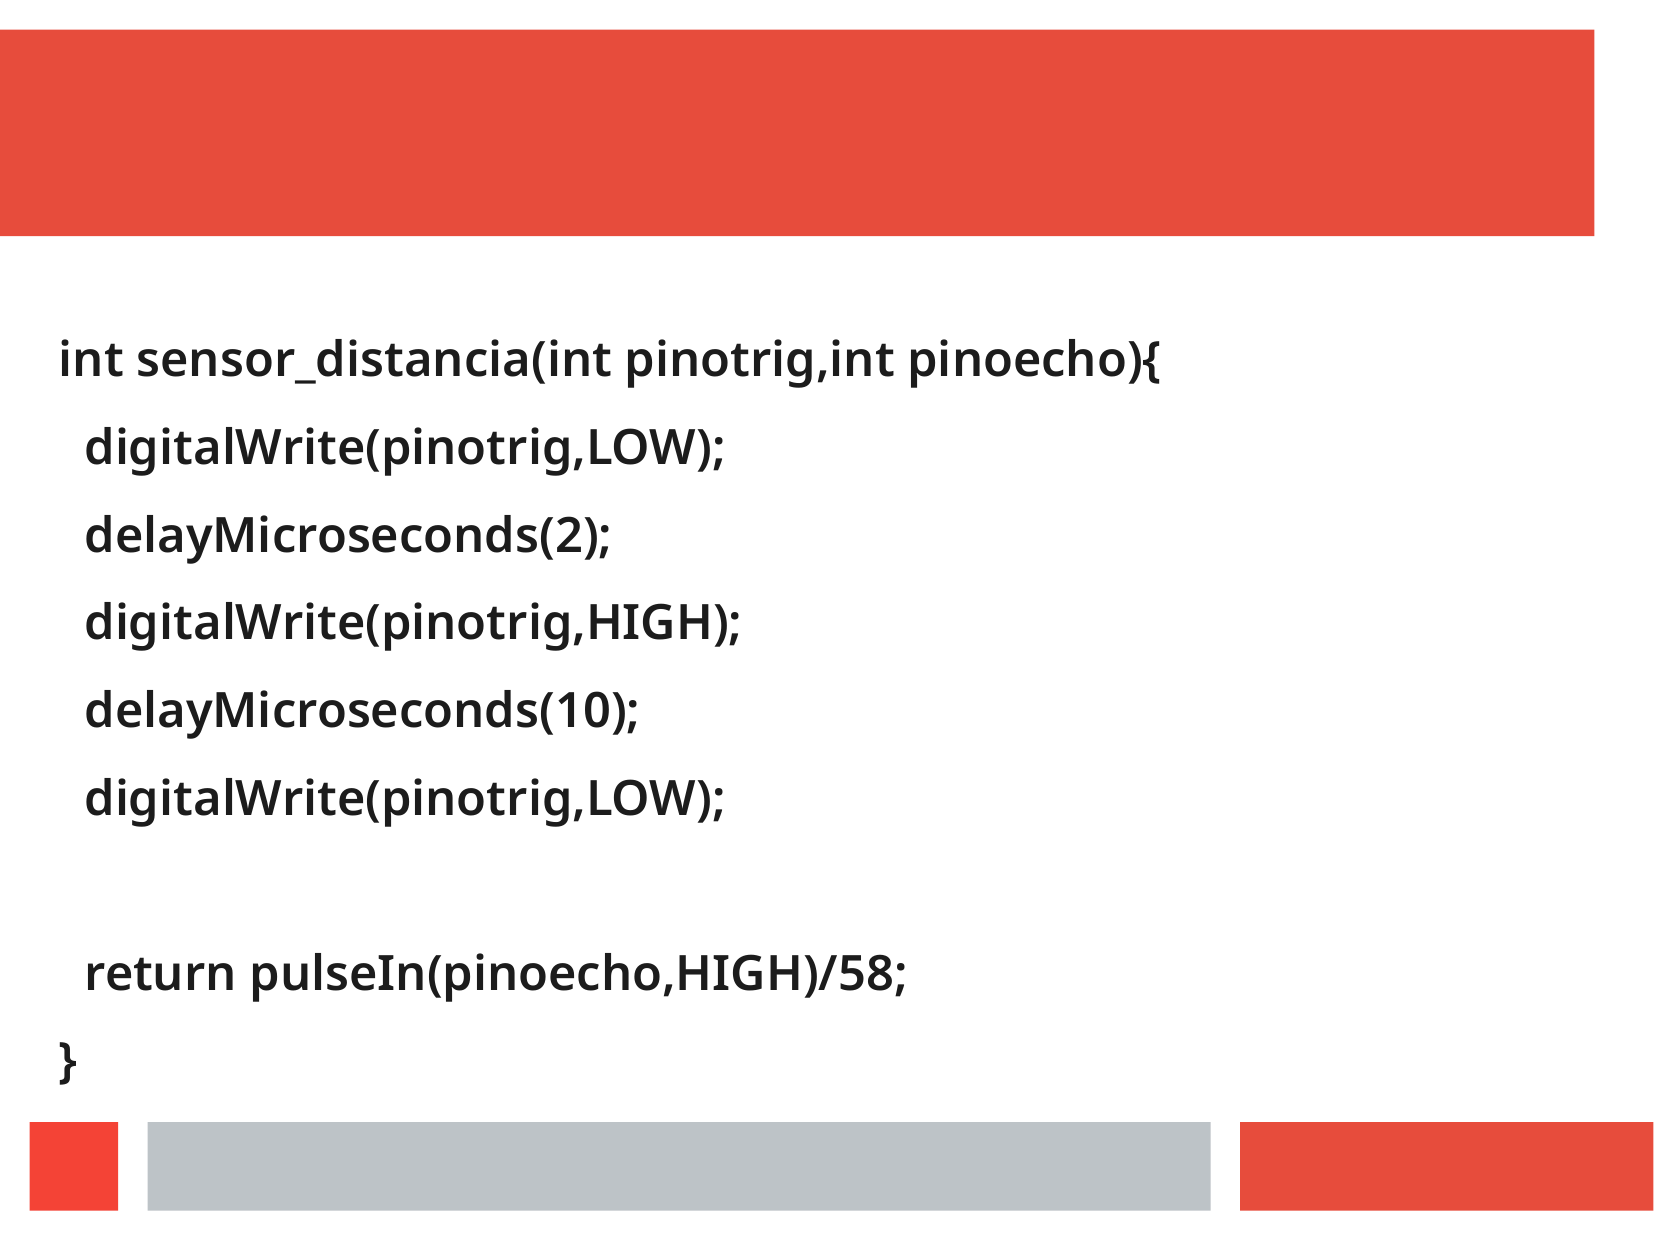

#
int sensor_distancia(int pinotrig,int pinoecho){
 digitalWrite(pinotrig,LOW);
 delayMicroseconds(2);
 digitalWrite(pinotrig,HIGH);
 delayMicroseconds(10);
 digitalWrite(pinotrig,LOW);
 return pulseIn(pinoecho,HIGH)/58;
}